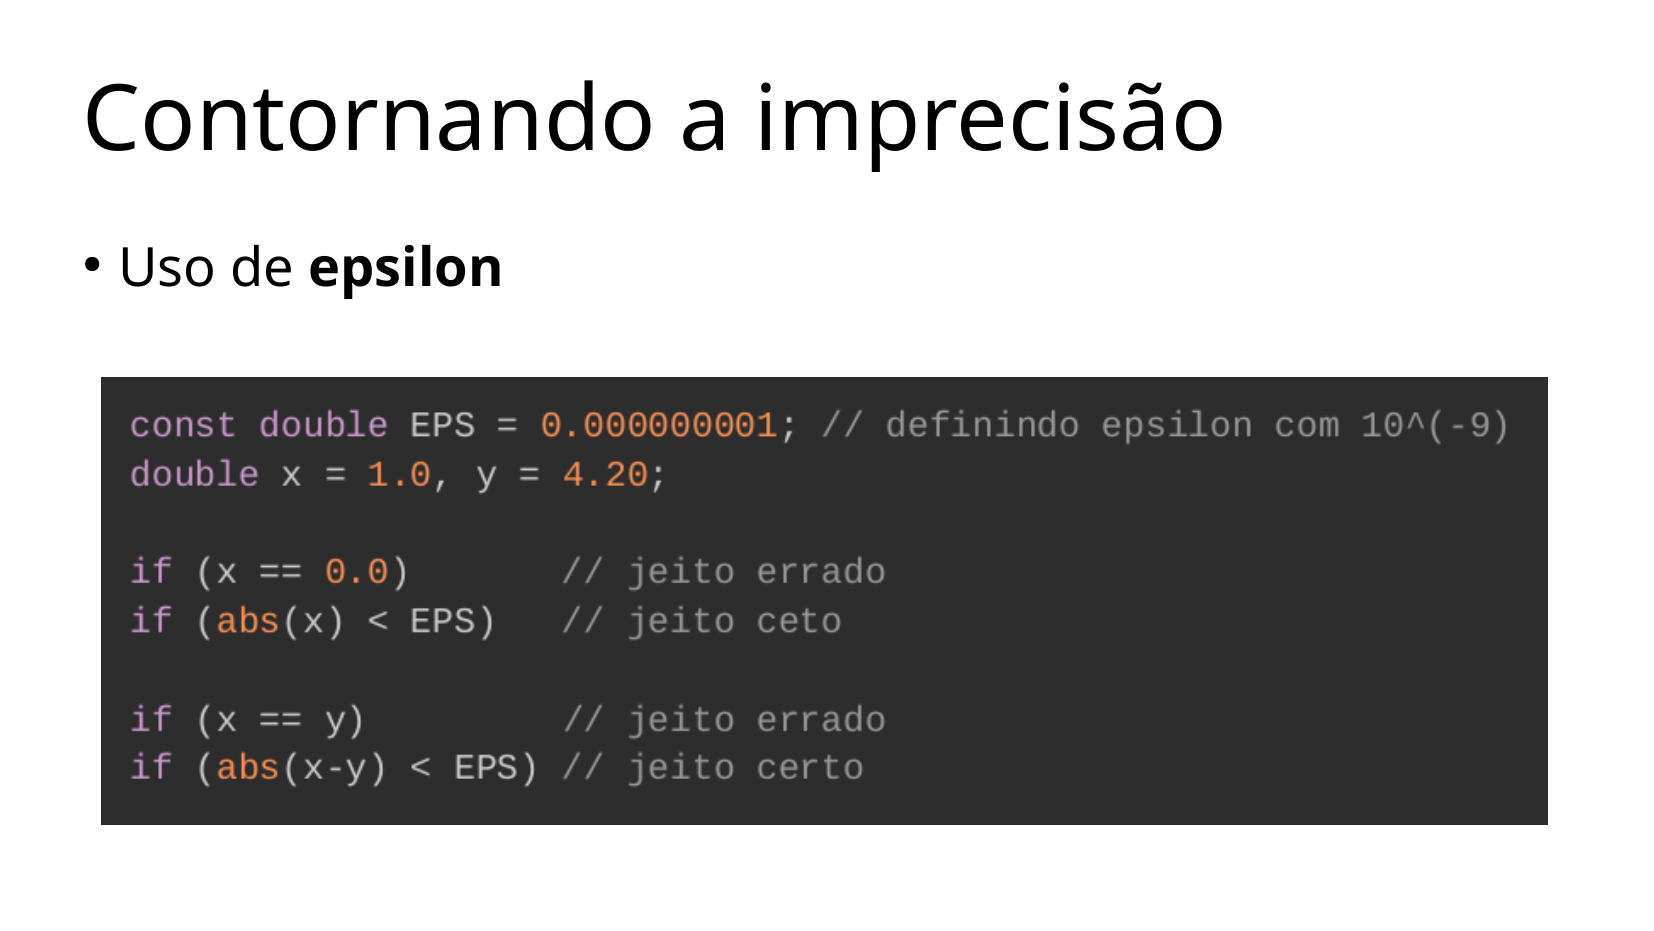

# Contornando a imprecisão
Uso de epsilon